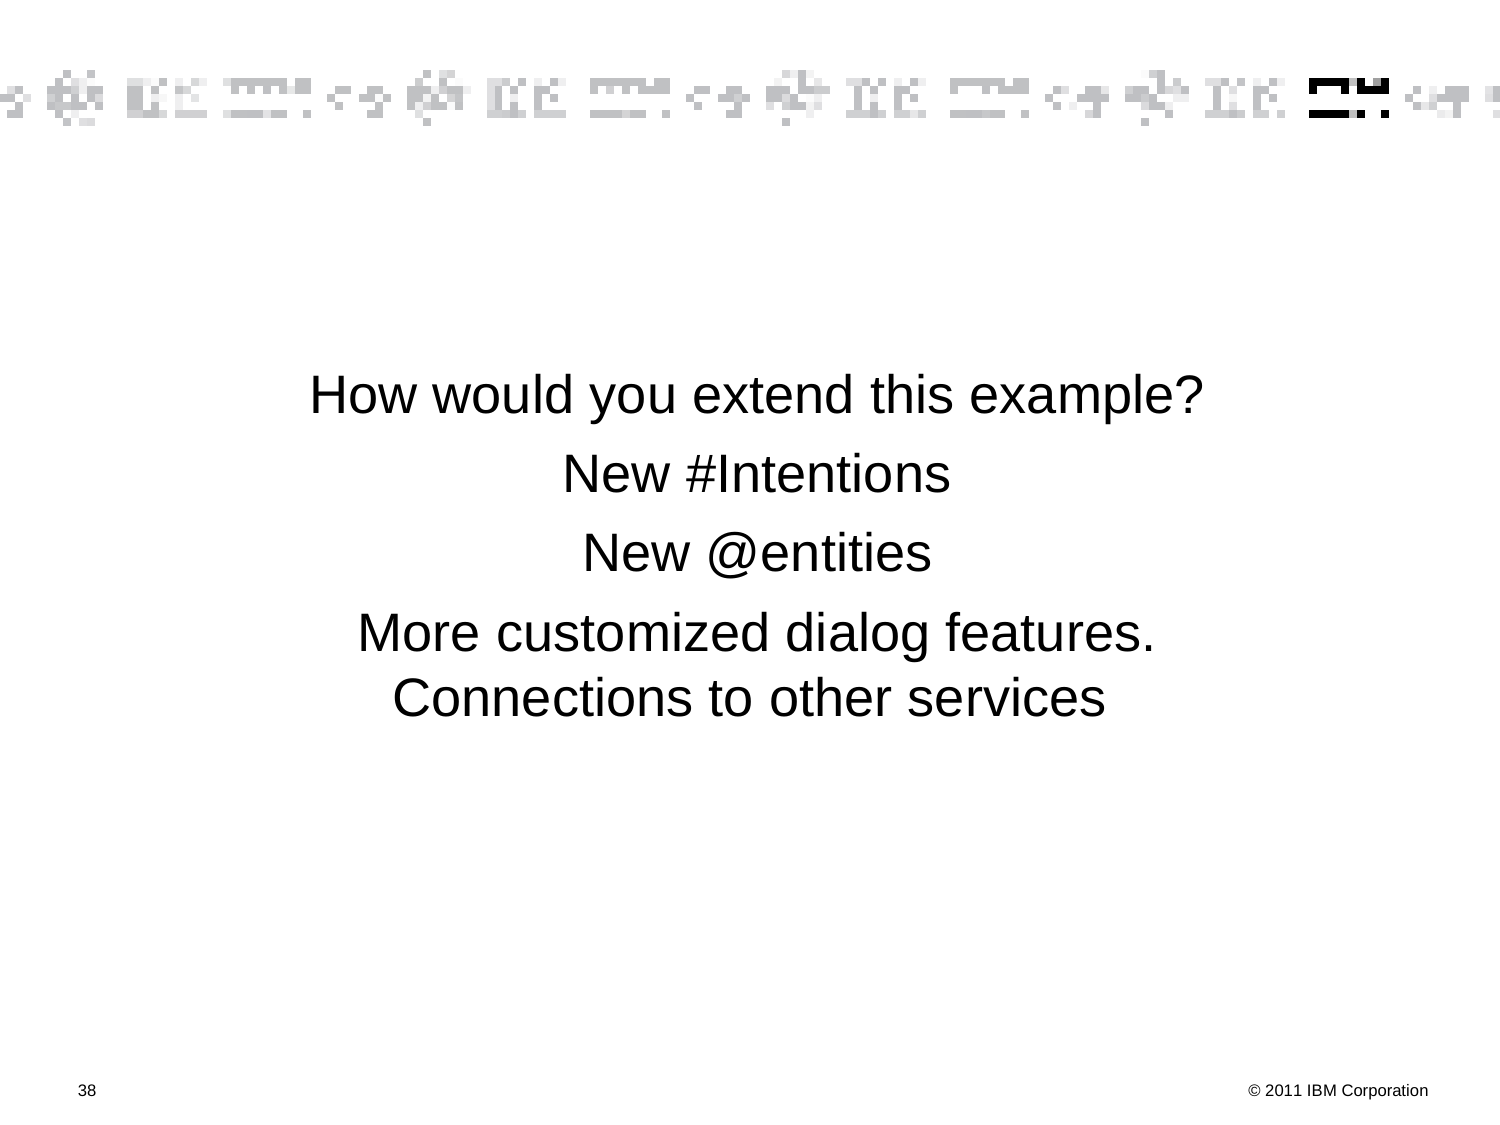

# How would you extend this example?
New #Intentions
New @entities
More customized dialog features.
Connections to other services
38